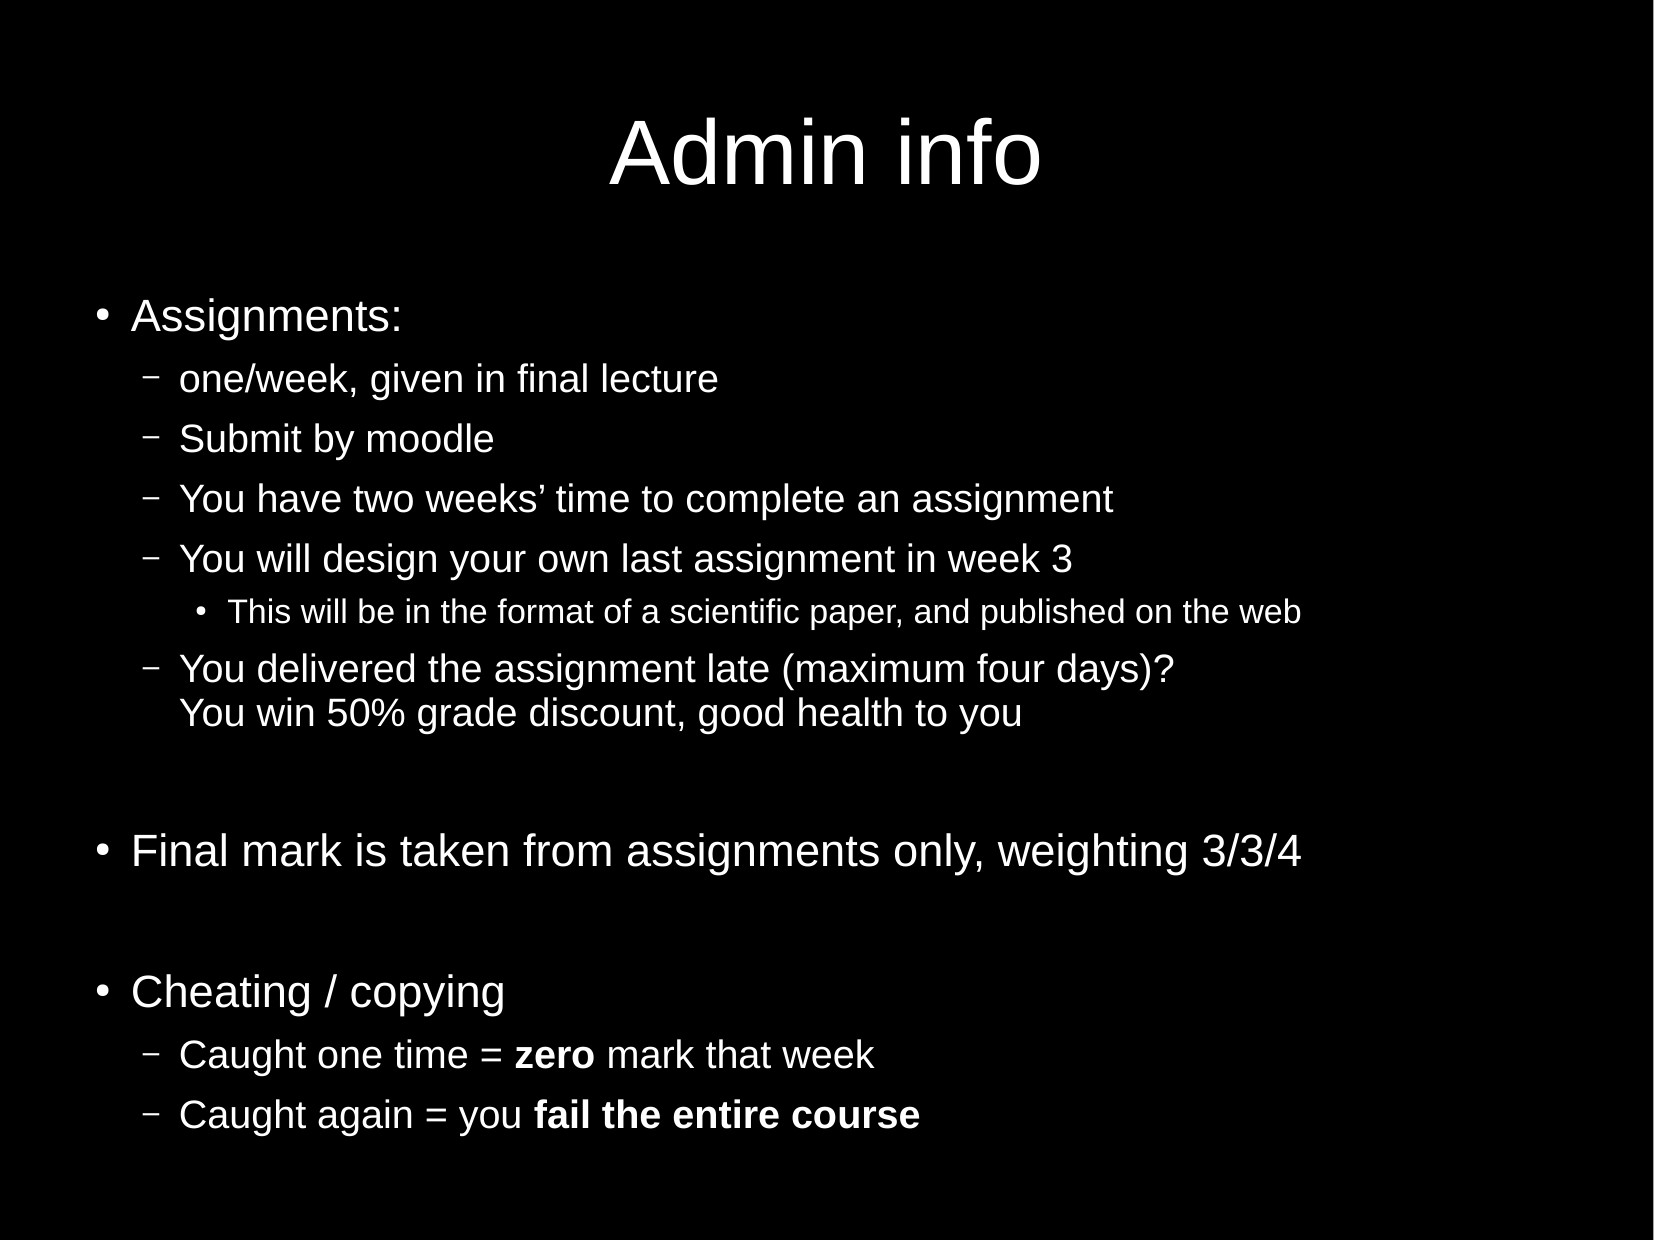

# Admin info
Assignments:
one/week, given in final lecture
Submit by moodle
You have two weeks’ time to complete an assignment
You will design your own last assignment in week 3
This will be in the format of a scientific paper, and published on the web
You delivered the assignment late (maximum four days)?
You win 50% grade discount, good health to you
Final mark is taken from assignments only, weighting 3/3/4
Cheating / copying
Caught one time = zero mark that week
Caught again = you fail the entire course